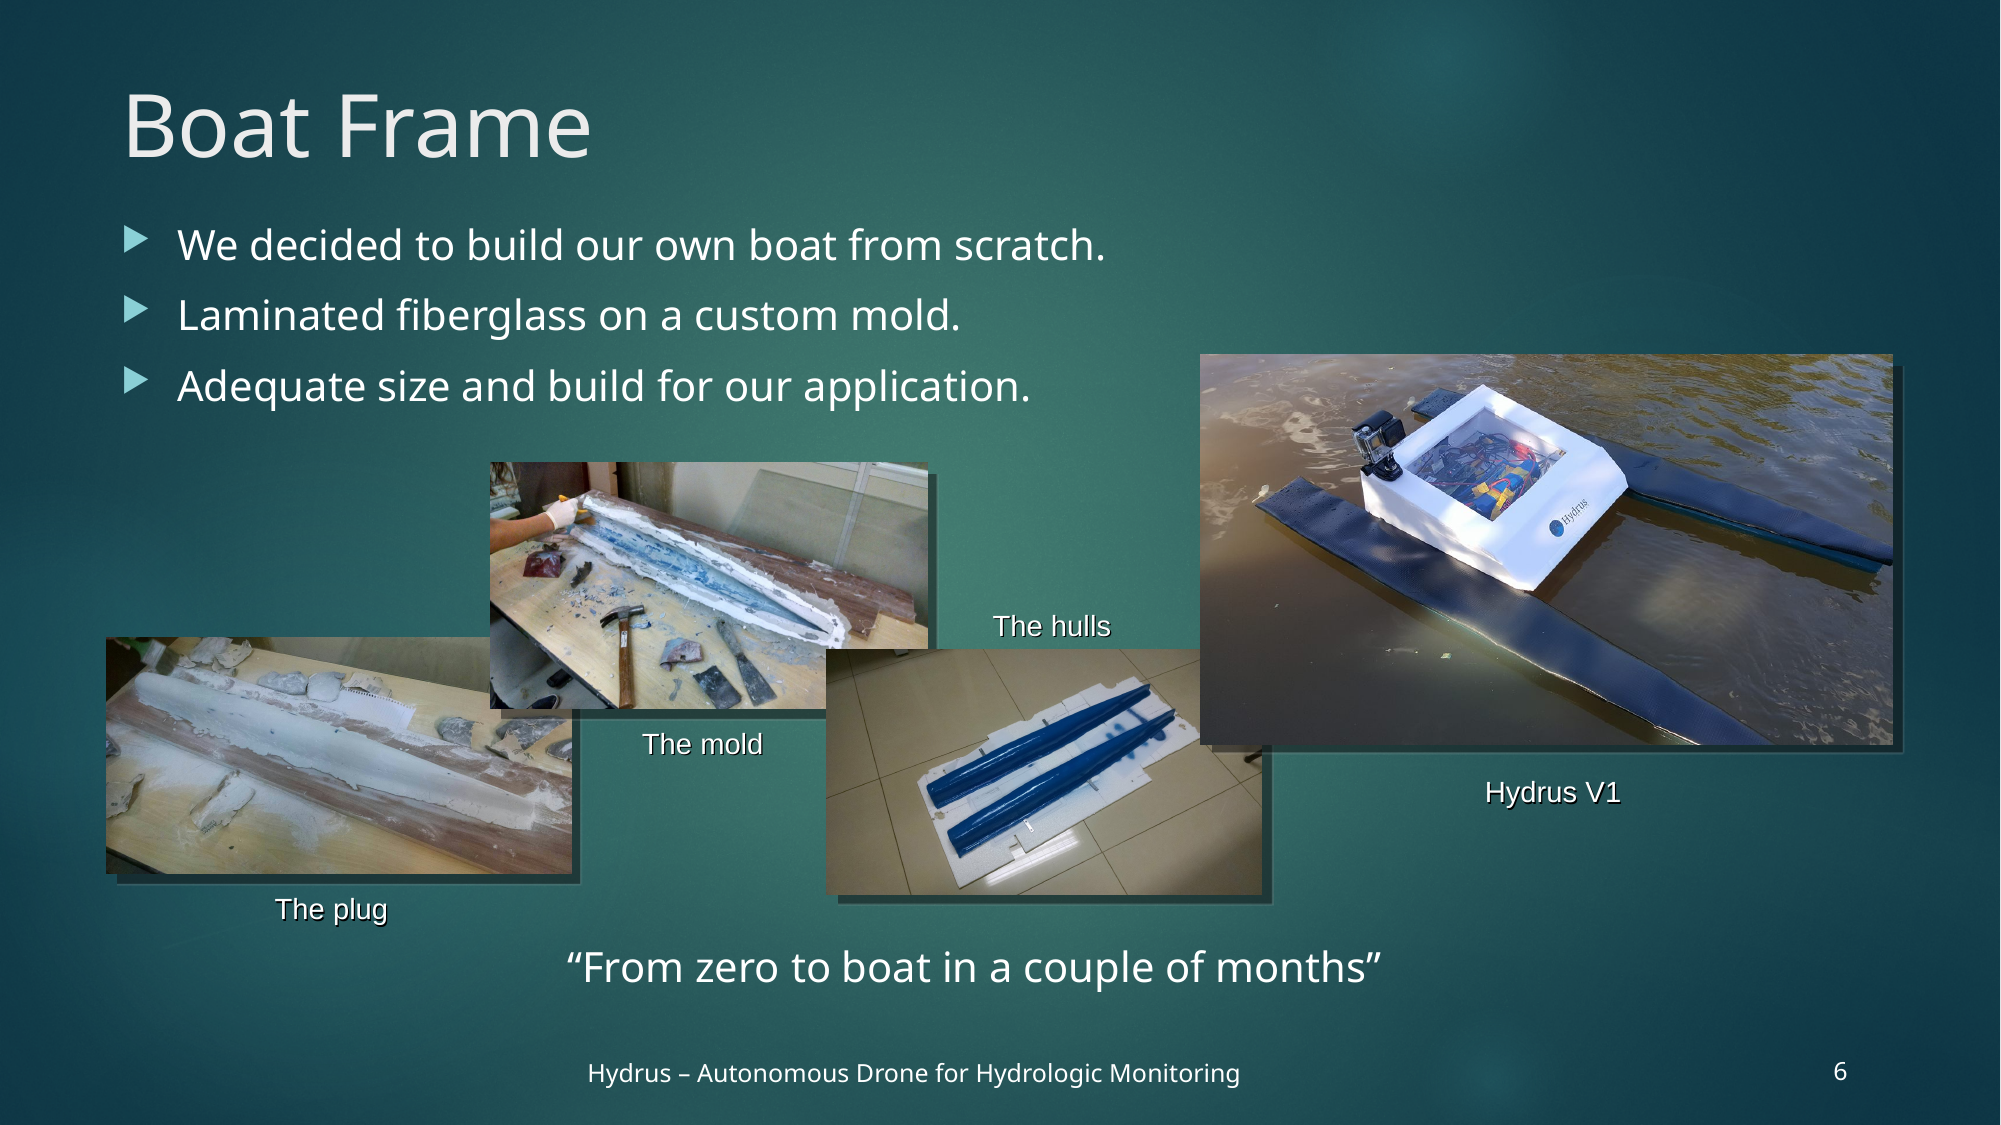

# Boat Frame
We decided to build our own boat from scratch.
Laminated fiberglass on a custom mold.
Adequate size and build for our application.
The hulls
The mold
Hydrus V1
The plug
“From zero to boat in a couple of months”
Hydrus – Autonomous Drone for Hydrologic Monitoring